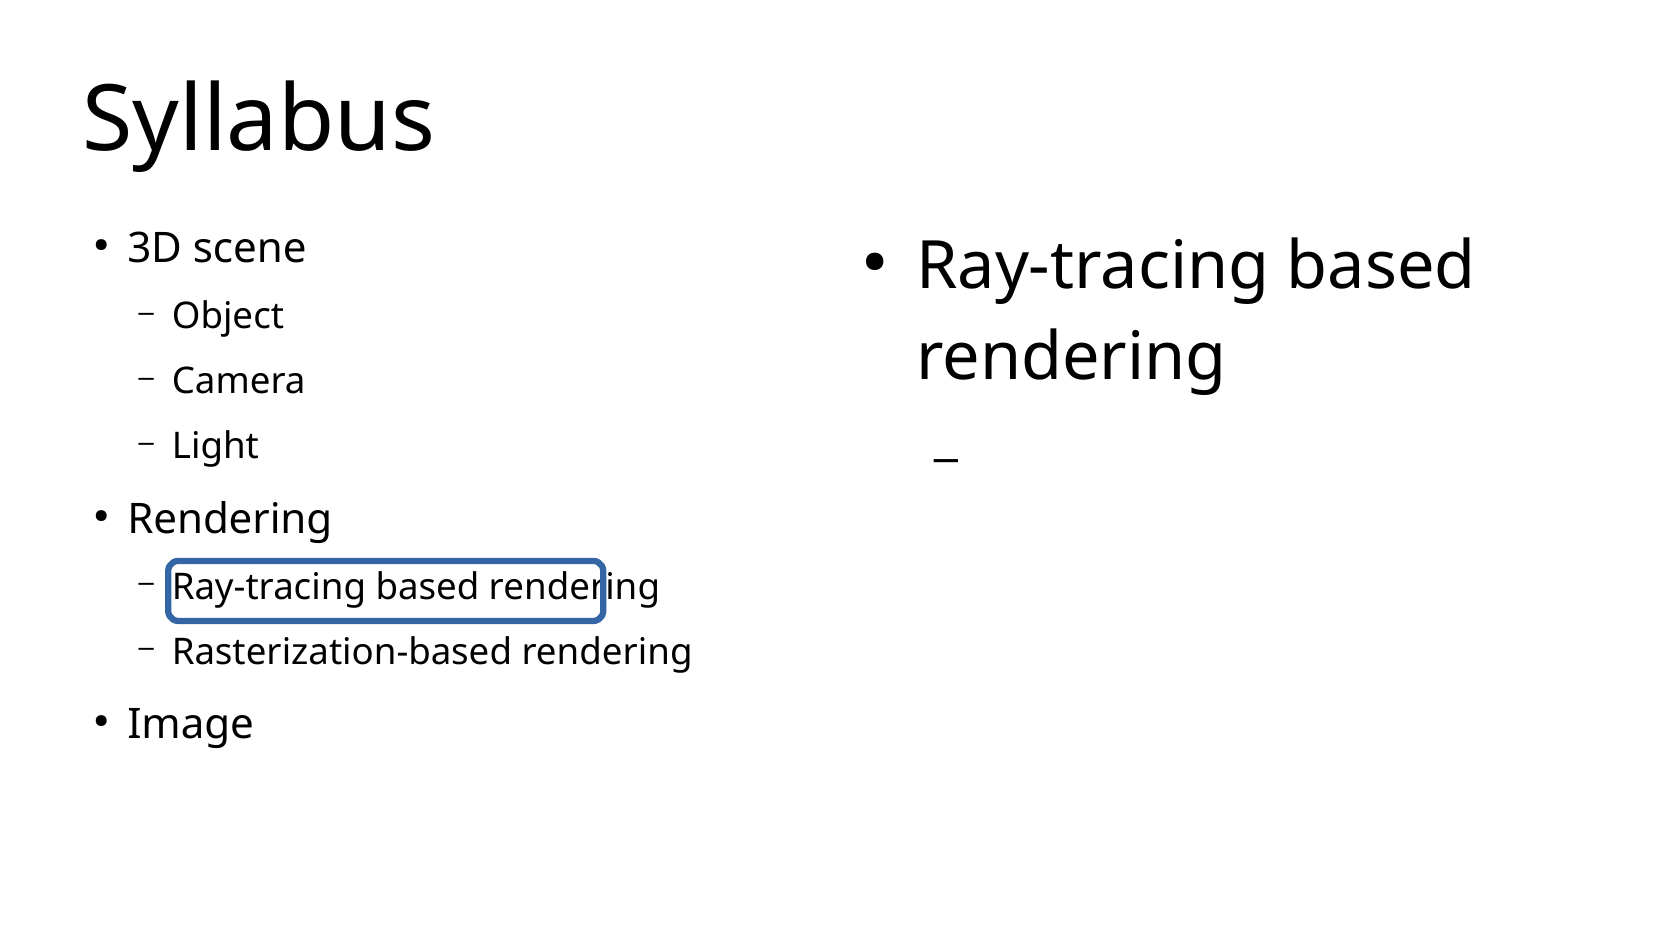

# Syllabus
3D scene
Object
Camera
Light
Rendering
Ray-tracing based rendering
Rasterization-based rendering
Image
Ray-tracing based rendering